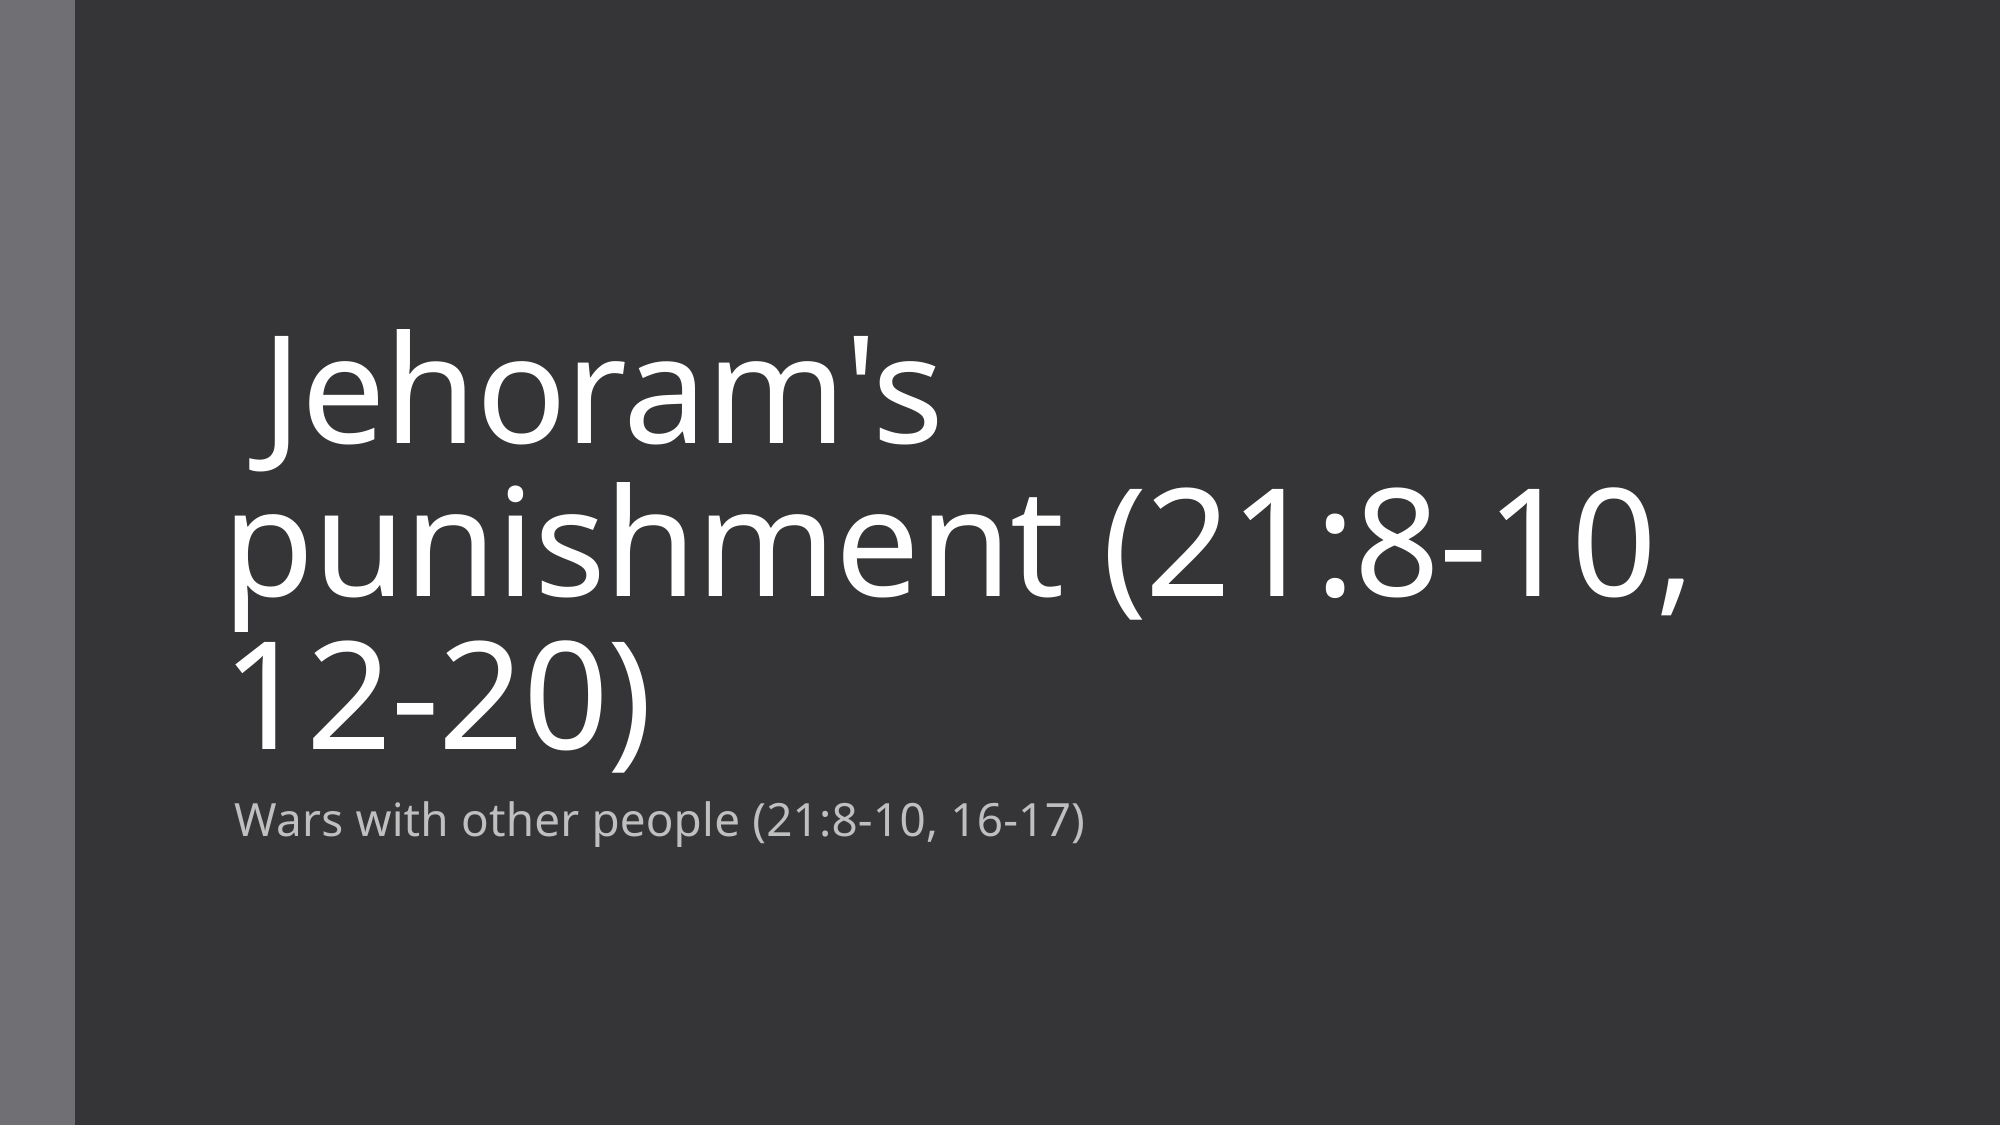

# Jehoram's punishment (21:8-10, 12-20)
 Wars with other people (21:8-10, 16-17)